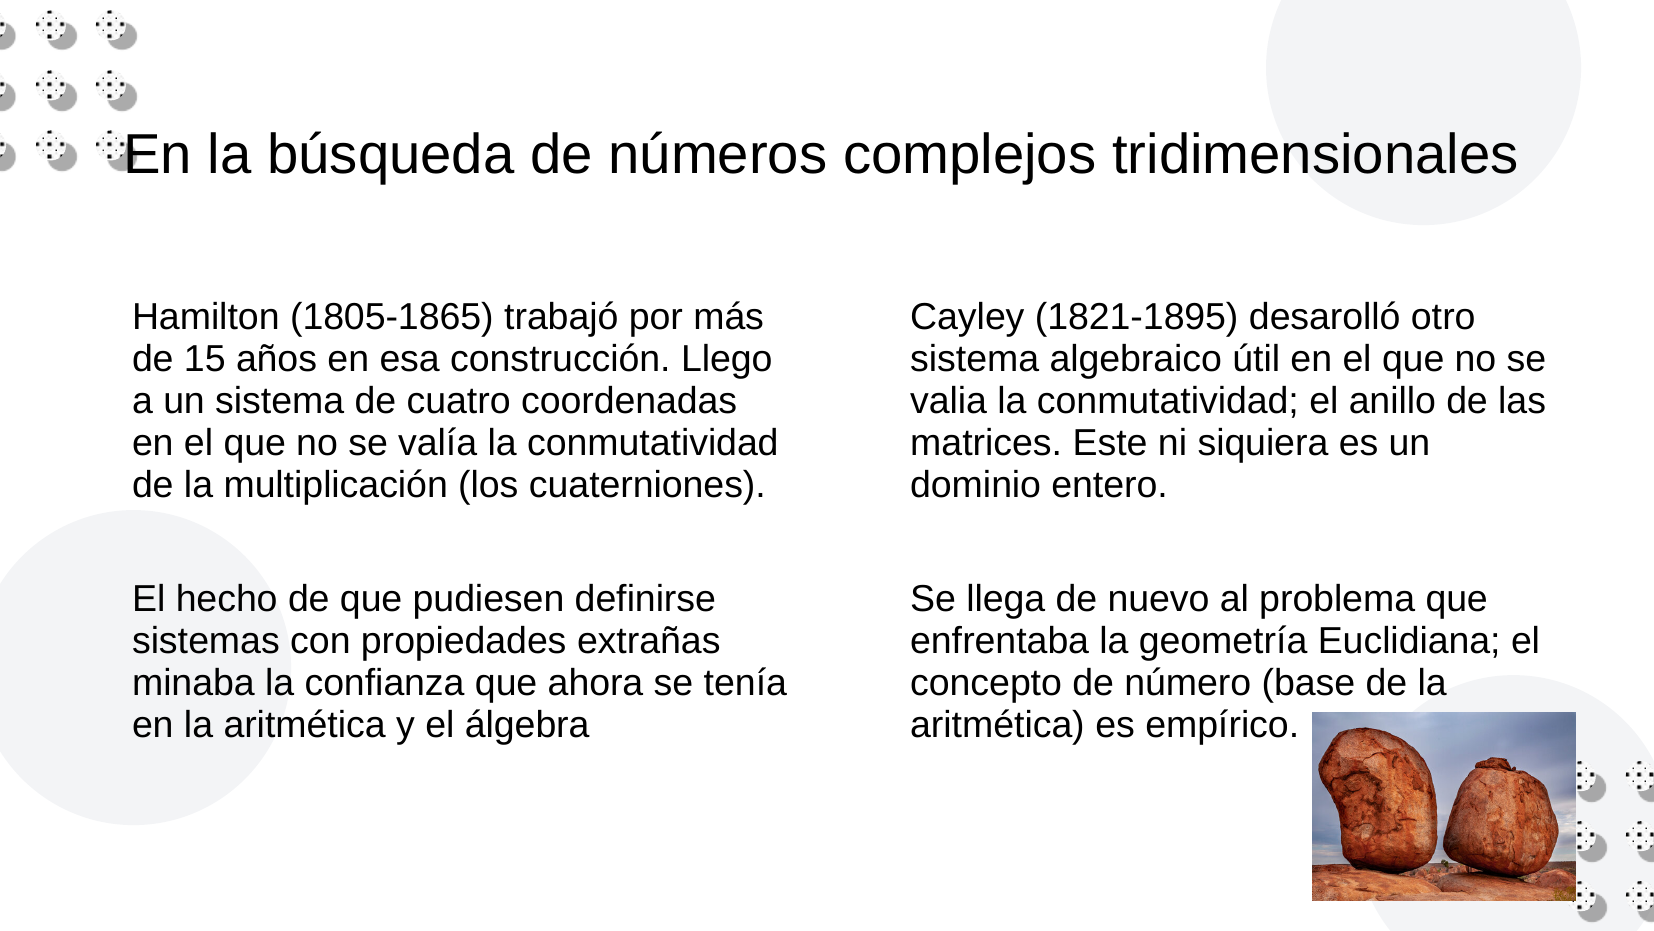

# En la búsqueda de números complejos tridimensionales
Hamilton (1805-1865) trabajó por más de 15 años en esa construcción. Llego a un sistema de cuatro coordenadas en el que no se valía la conmutatividad de la multiplicación (los cuaterniones).
Cayley (1821-1895) desarolló otro sistema algebraico útil en el que no se valia la conmutatividad; el anillo de las matrices. Este ni siquiera es un dominio entero.
El hecho de que pudiesen definirse sistemas con propiedades extrañas minaba la confianza que ahora se tenía en la aritmética y el álgebra
Se llega de nuevo al problema que enfrentaba la geometría Euclidiana; el concepto de número (base de la aritmética) es empírico.